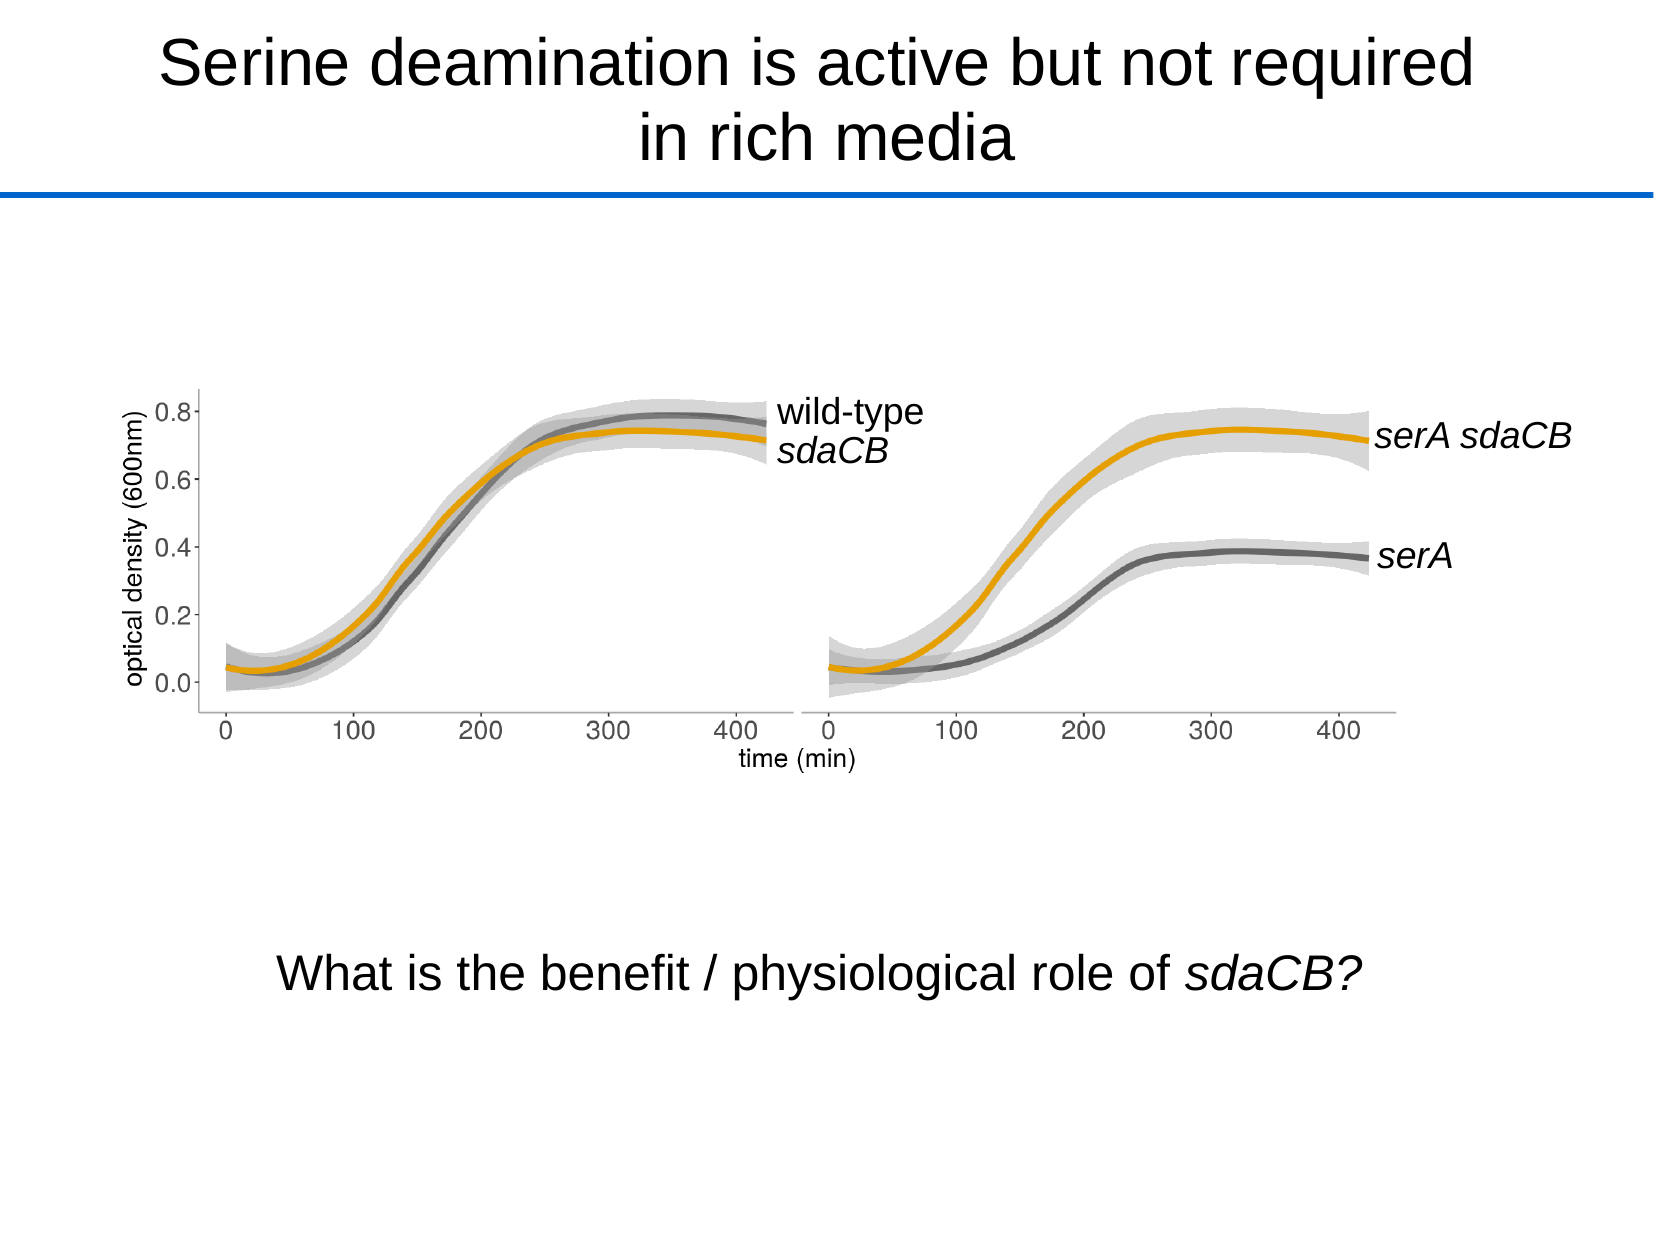

# Serine deamination is active but not required in rich media
wild-type
serA sdaCB
sdaCB
serA
What is the benefit / physiological role of sdaCB?